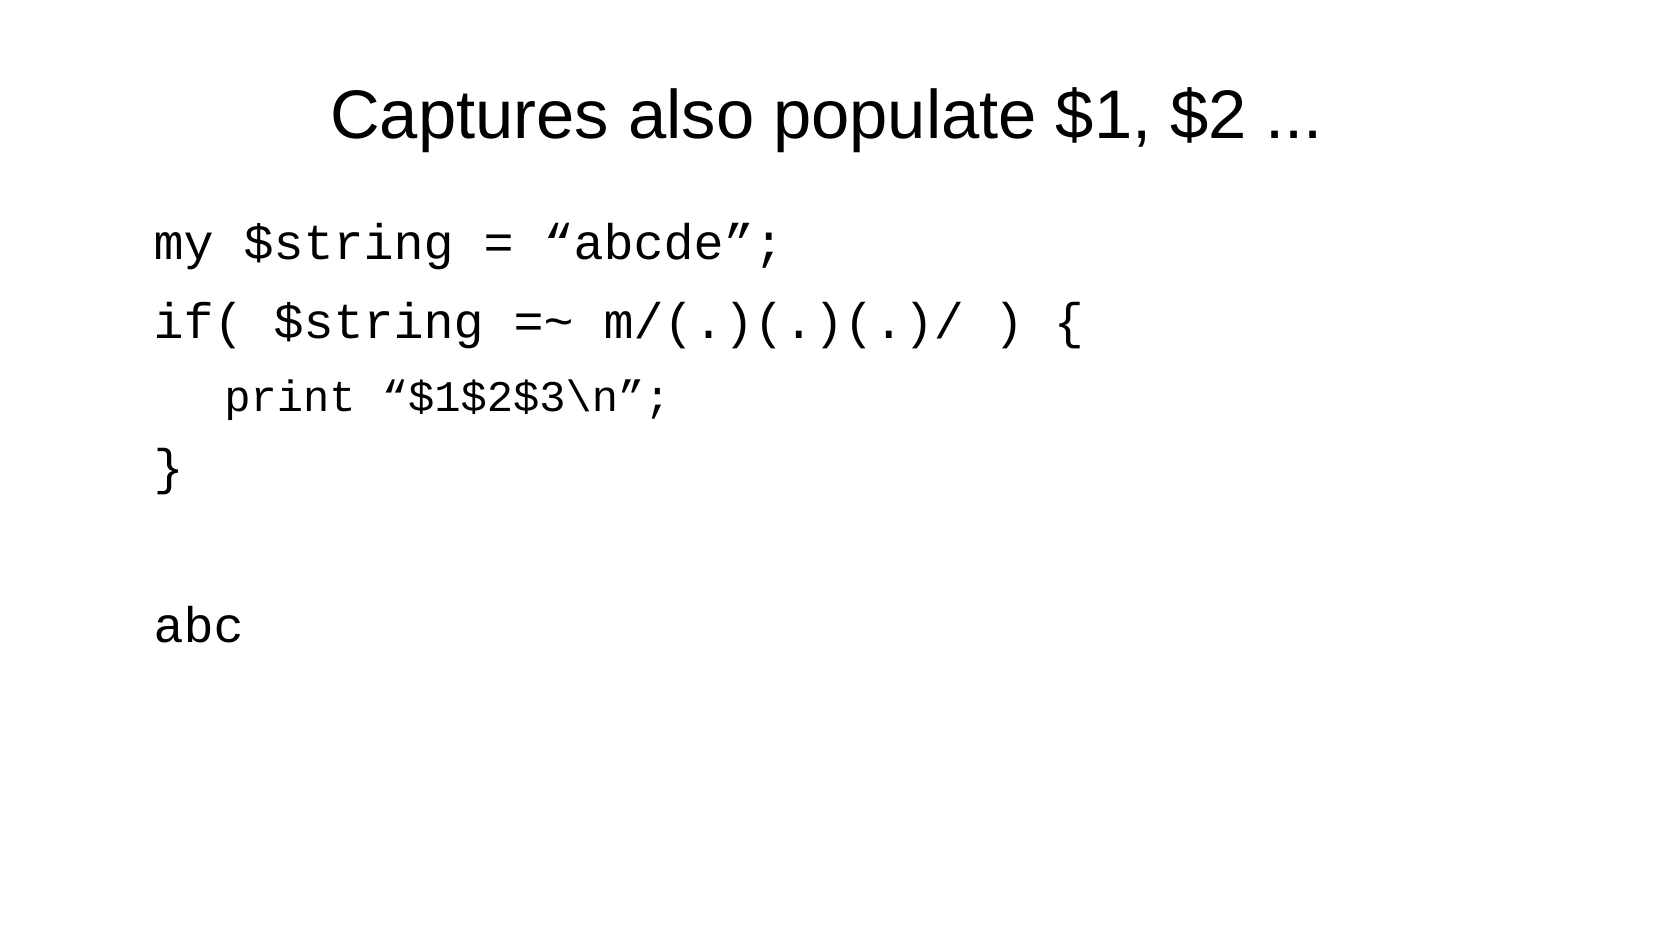

# Captures also populate $1, $2 ...
my $string = “abcde”;
if( $string =~ m/(.)(.)(.)/ ) {
print “$1$2$3\n”;
}
abc